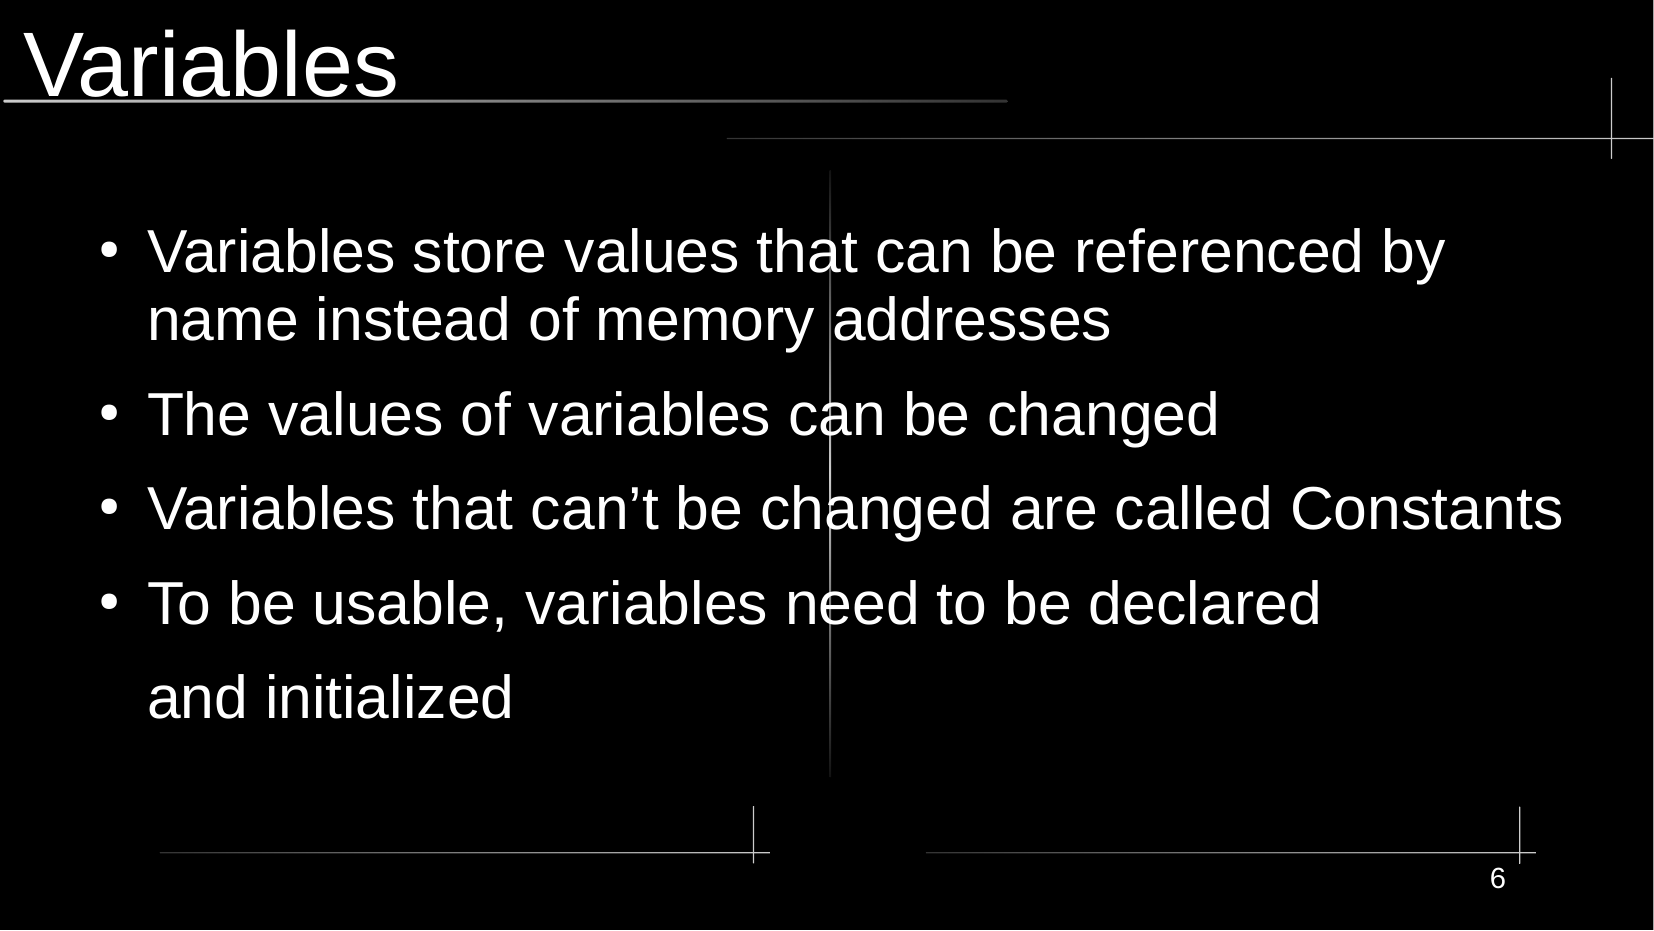

# Variables
Variables store values that can be referenced by name instead of memory addresses
The values of variables can be changed
Variables that can’t be changed are called Constants
To be usable, variables need to be declared
and initialized
6